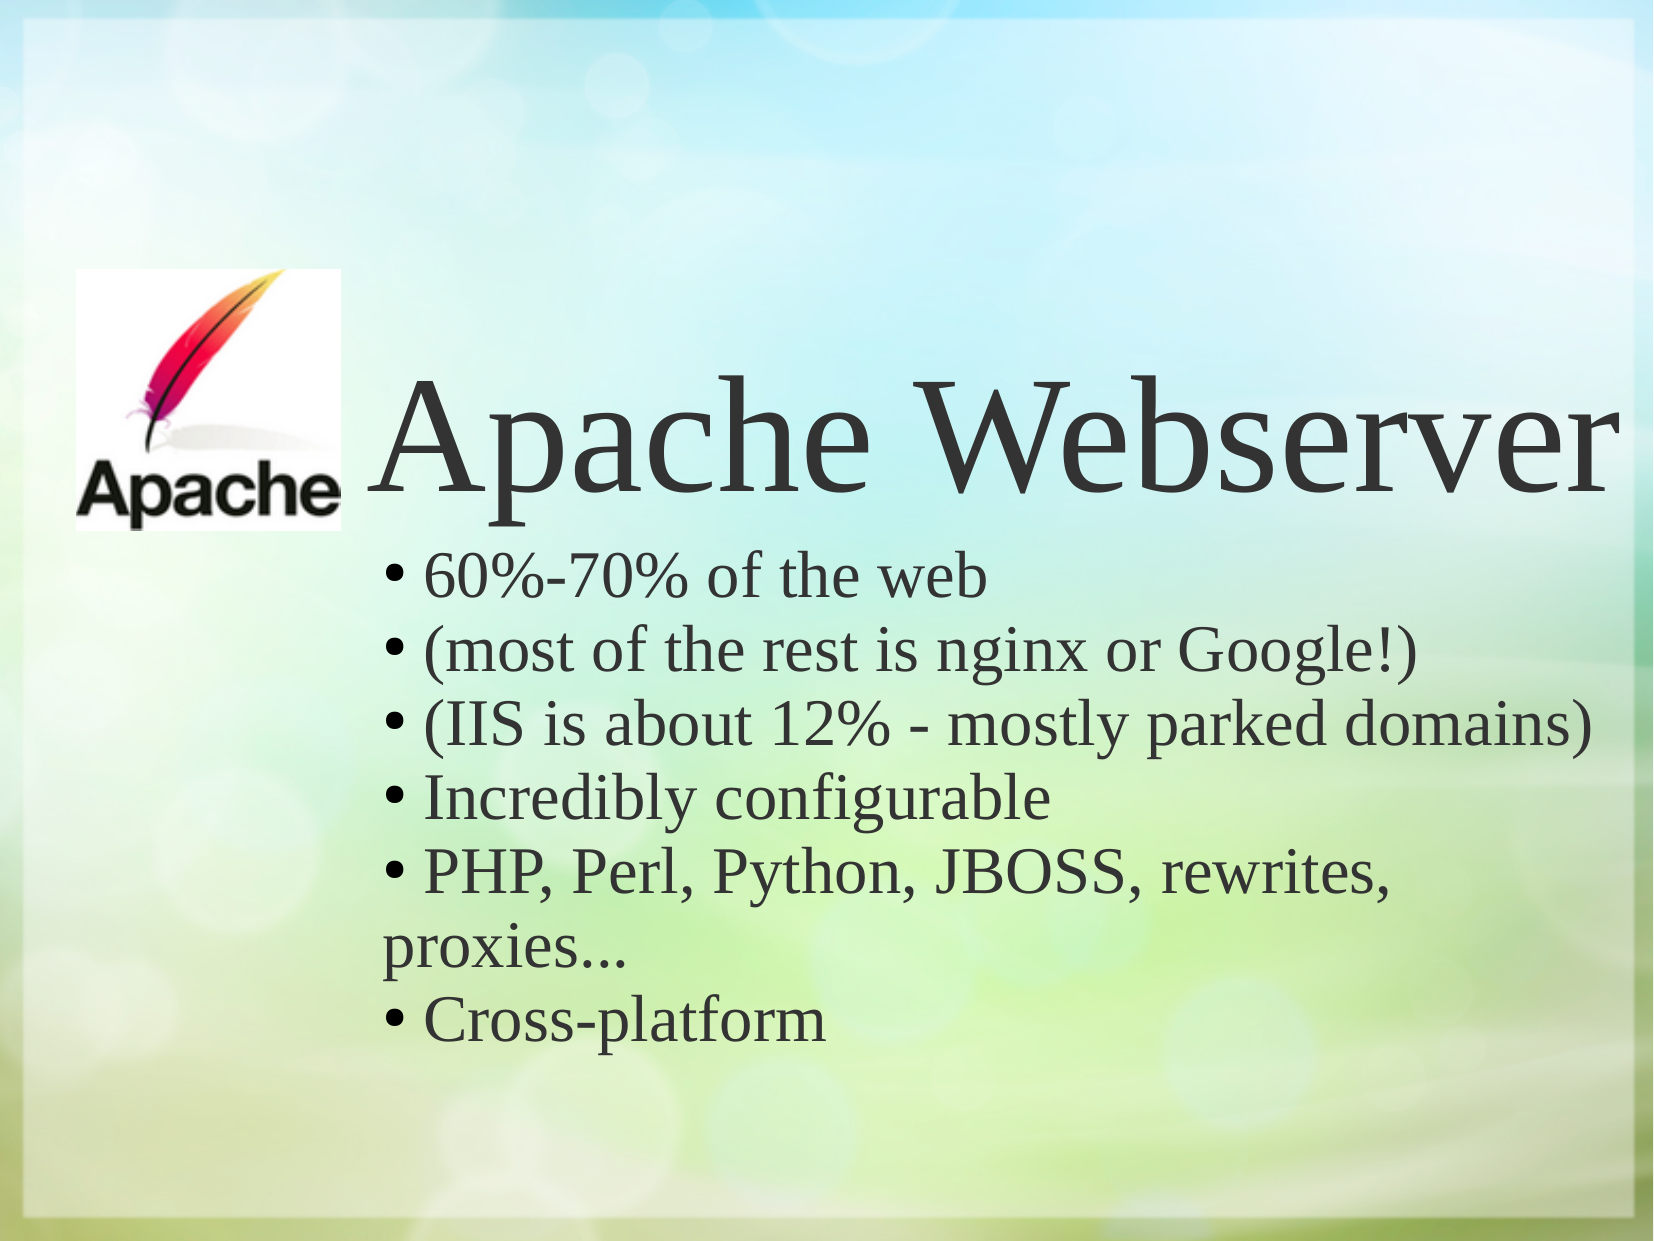

# Apache Webserver
 60%-70% of the web
 (most of the rest is nginx or Google!)
 (IIS is about 12% - mostly parked domains)
 Incredibly configurable
 PHP, Perl, Python, JBOSS, rewrites, proxies...
 Cross-platform